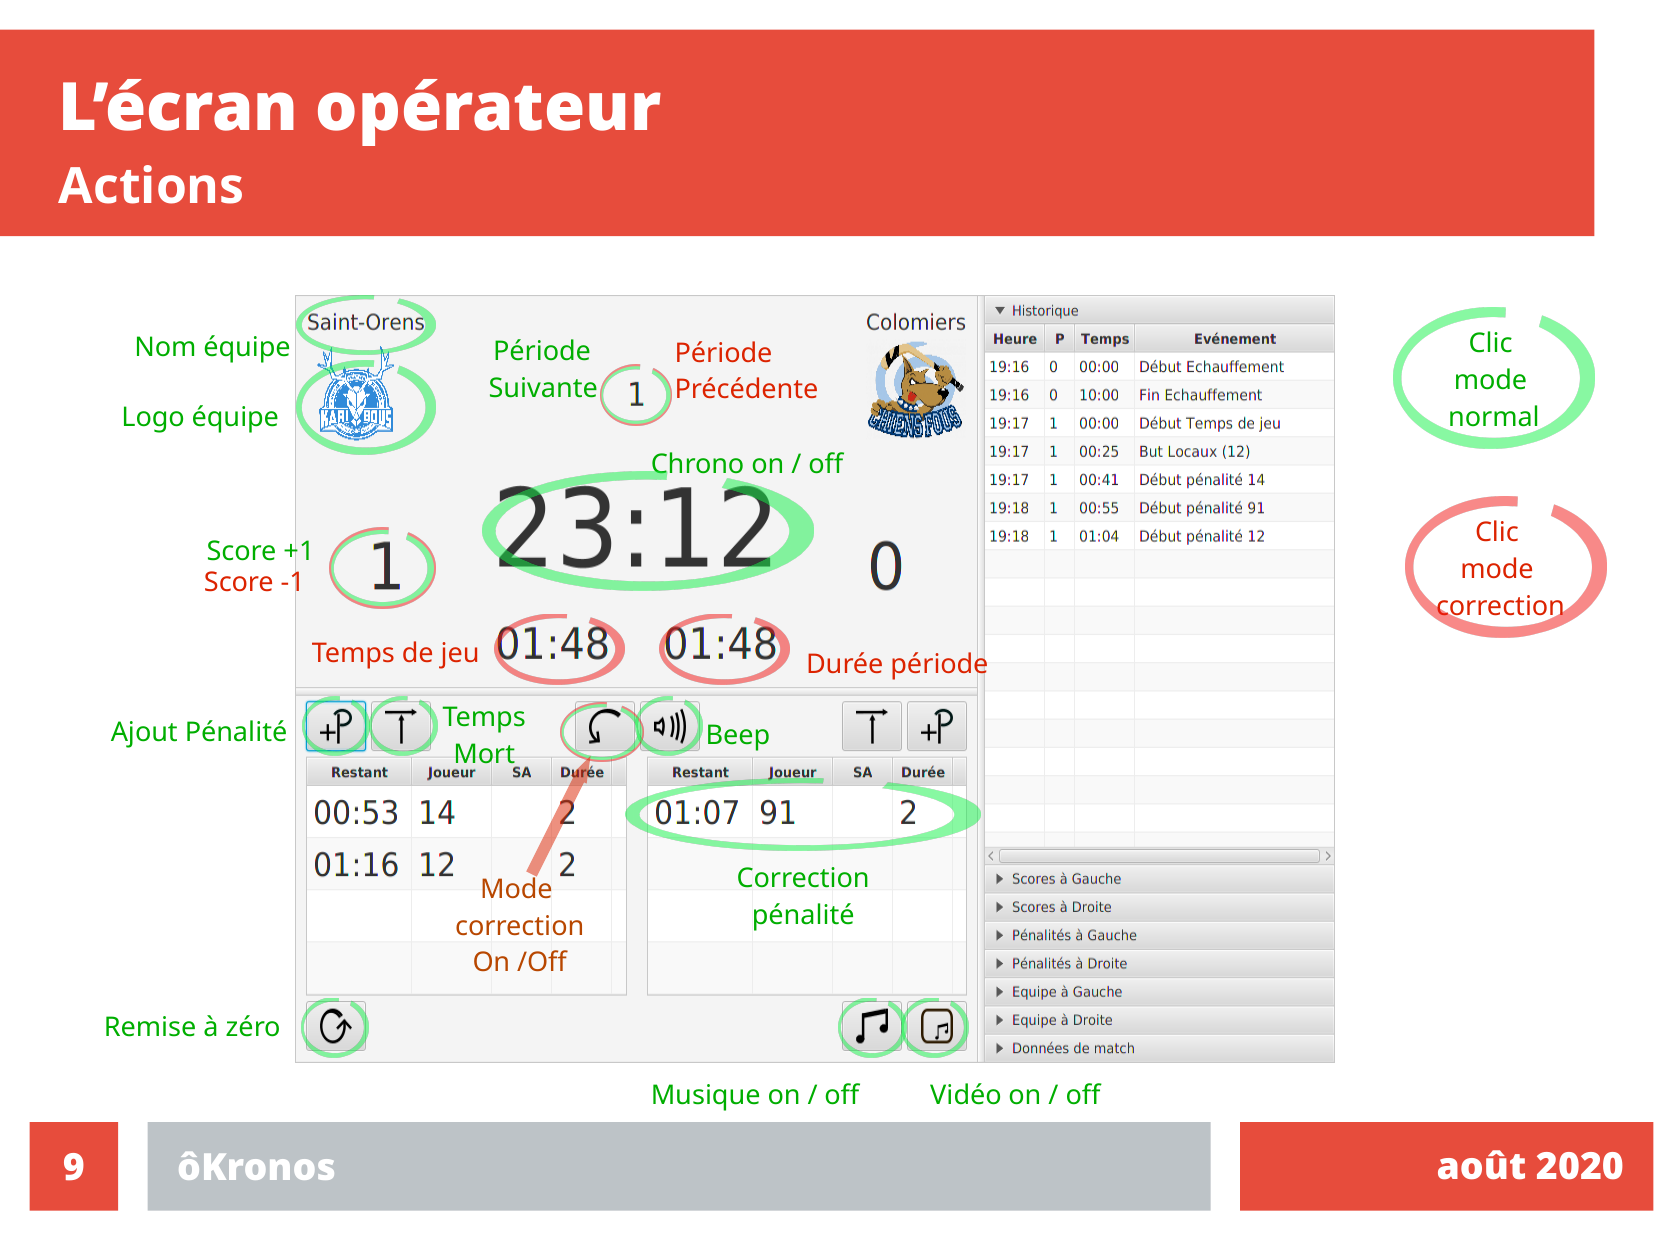

# L’écran opérateur Actions
Clic
mode
normal
Nom équipe
Période
Suivante
Période Précédente
Logo équipe
Chrono on / off
Clic
mode
correction
 Score +1
Score -1
Temps de jeu
Durée période
Temps
Mort
 Ajout Pénalité
Beep
Correction pénalité
Mode
correction
On /Off
 Remise à zéro
Musique on / off
Vidéo on / off
9
ôKronos
août 2020